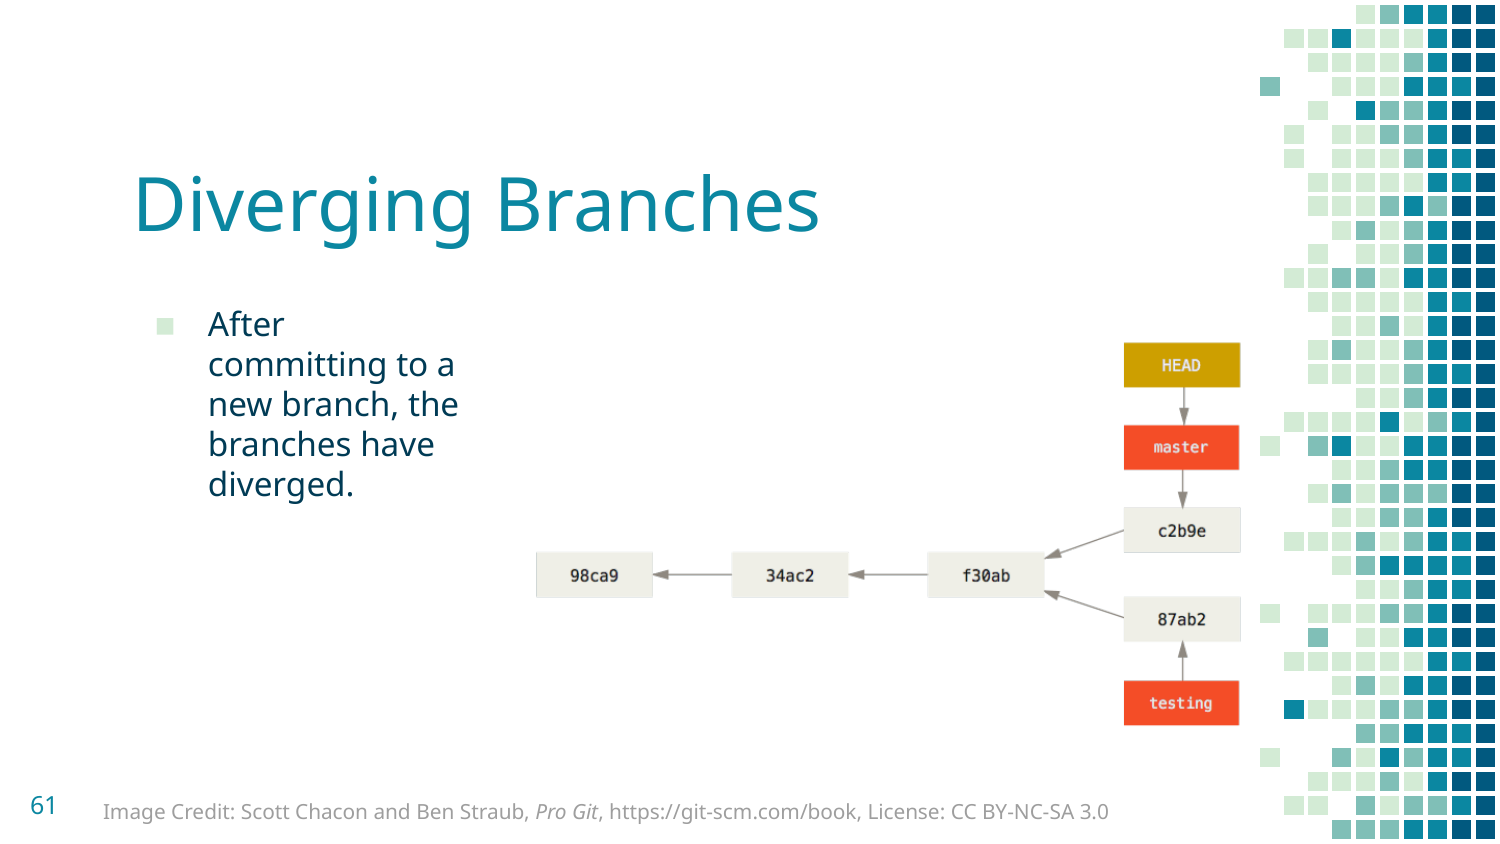

# Diverging Branches
After committing to a new branch, the branches have diverged.
Image Credit: Scott Chacon and Ben Straub, Pro Git, https://git-scm.com/book, License: CC BY-NC-SA 3.0